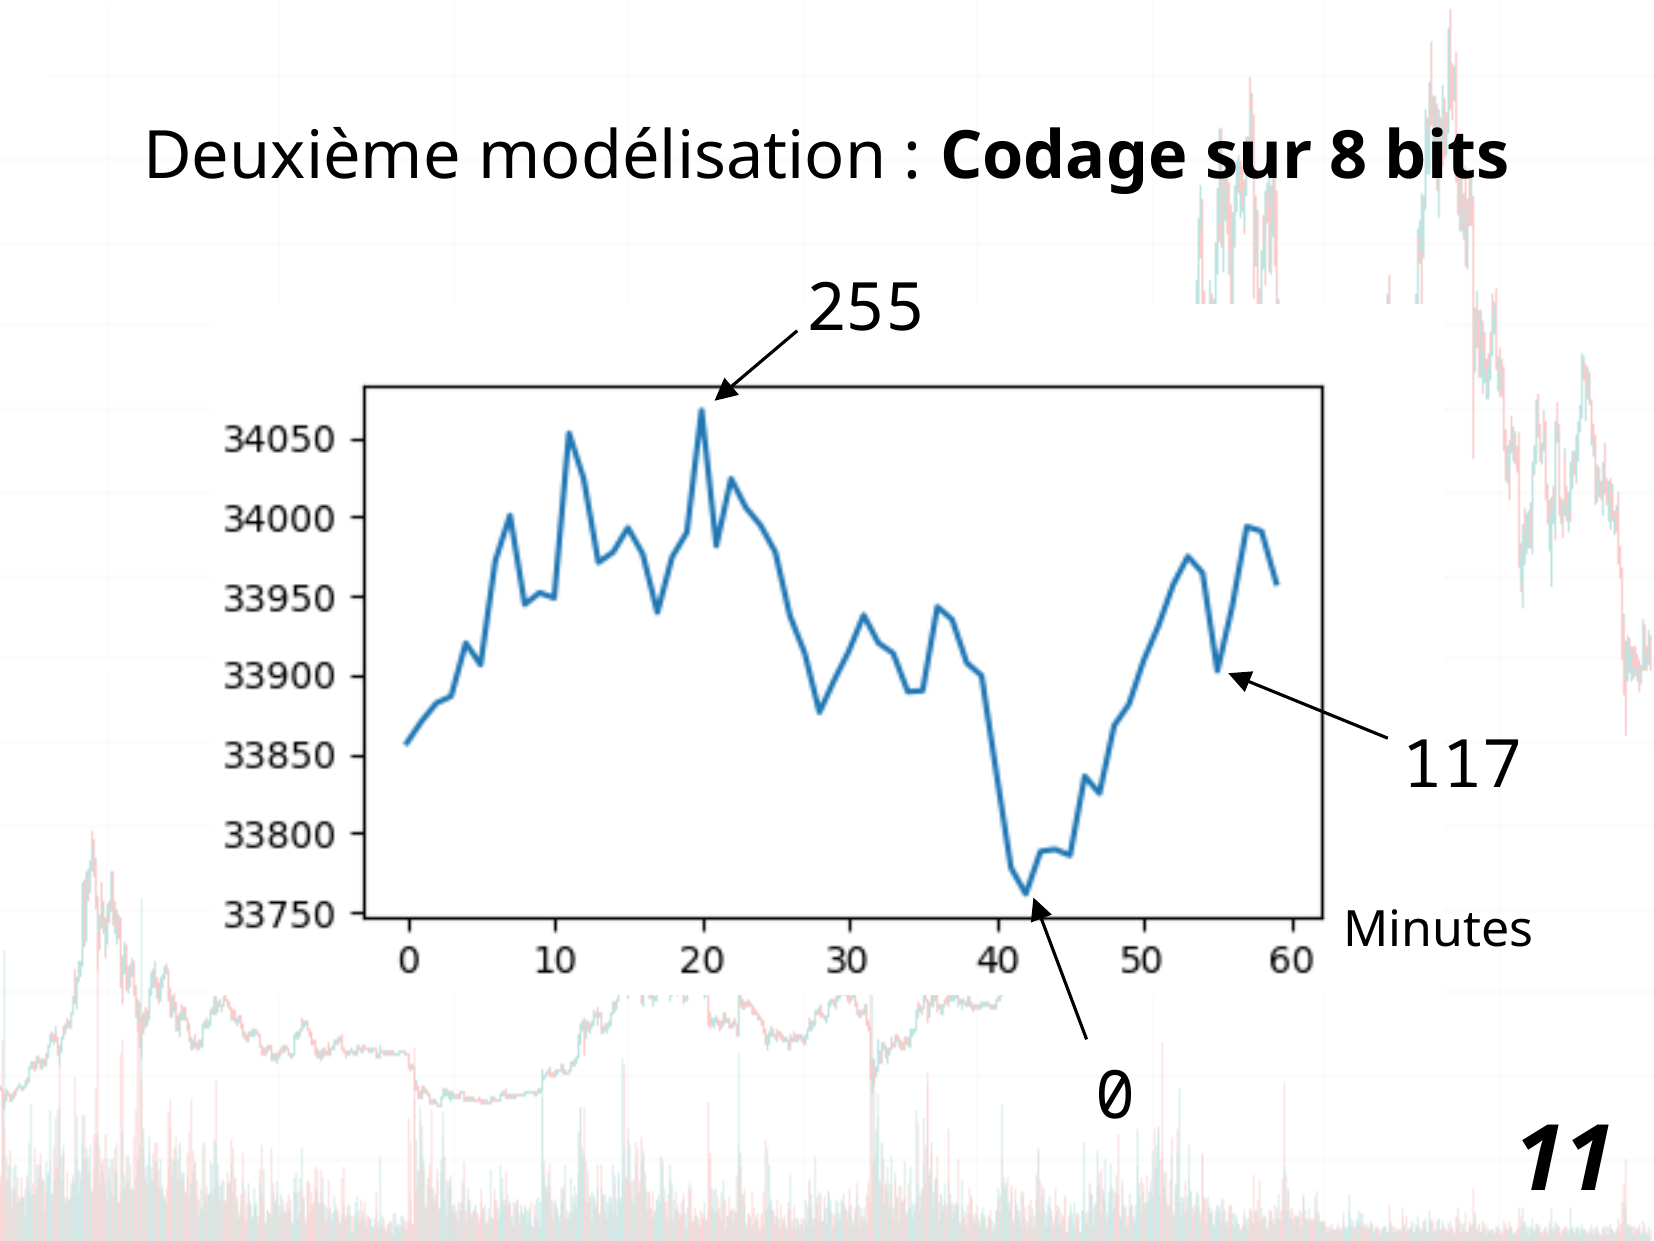

# Deuxième modélisation : Codage sur 8 bits
255
117
Minutes
0
11